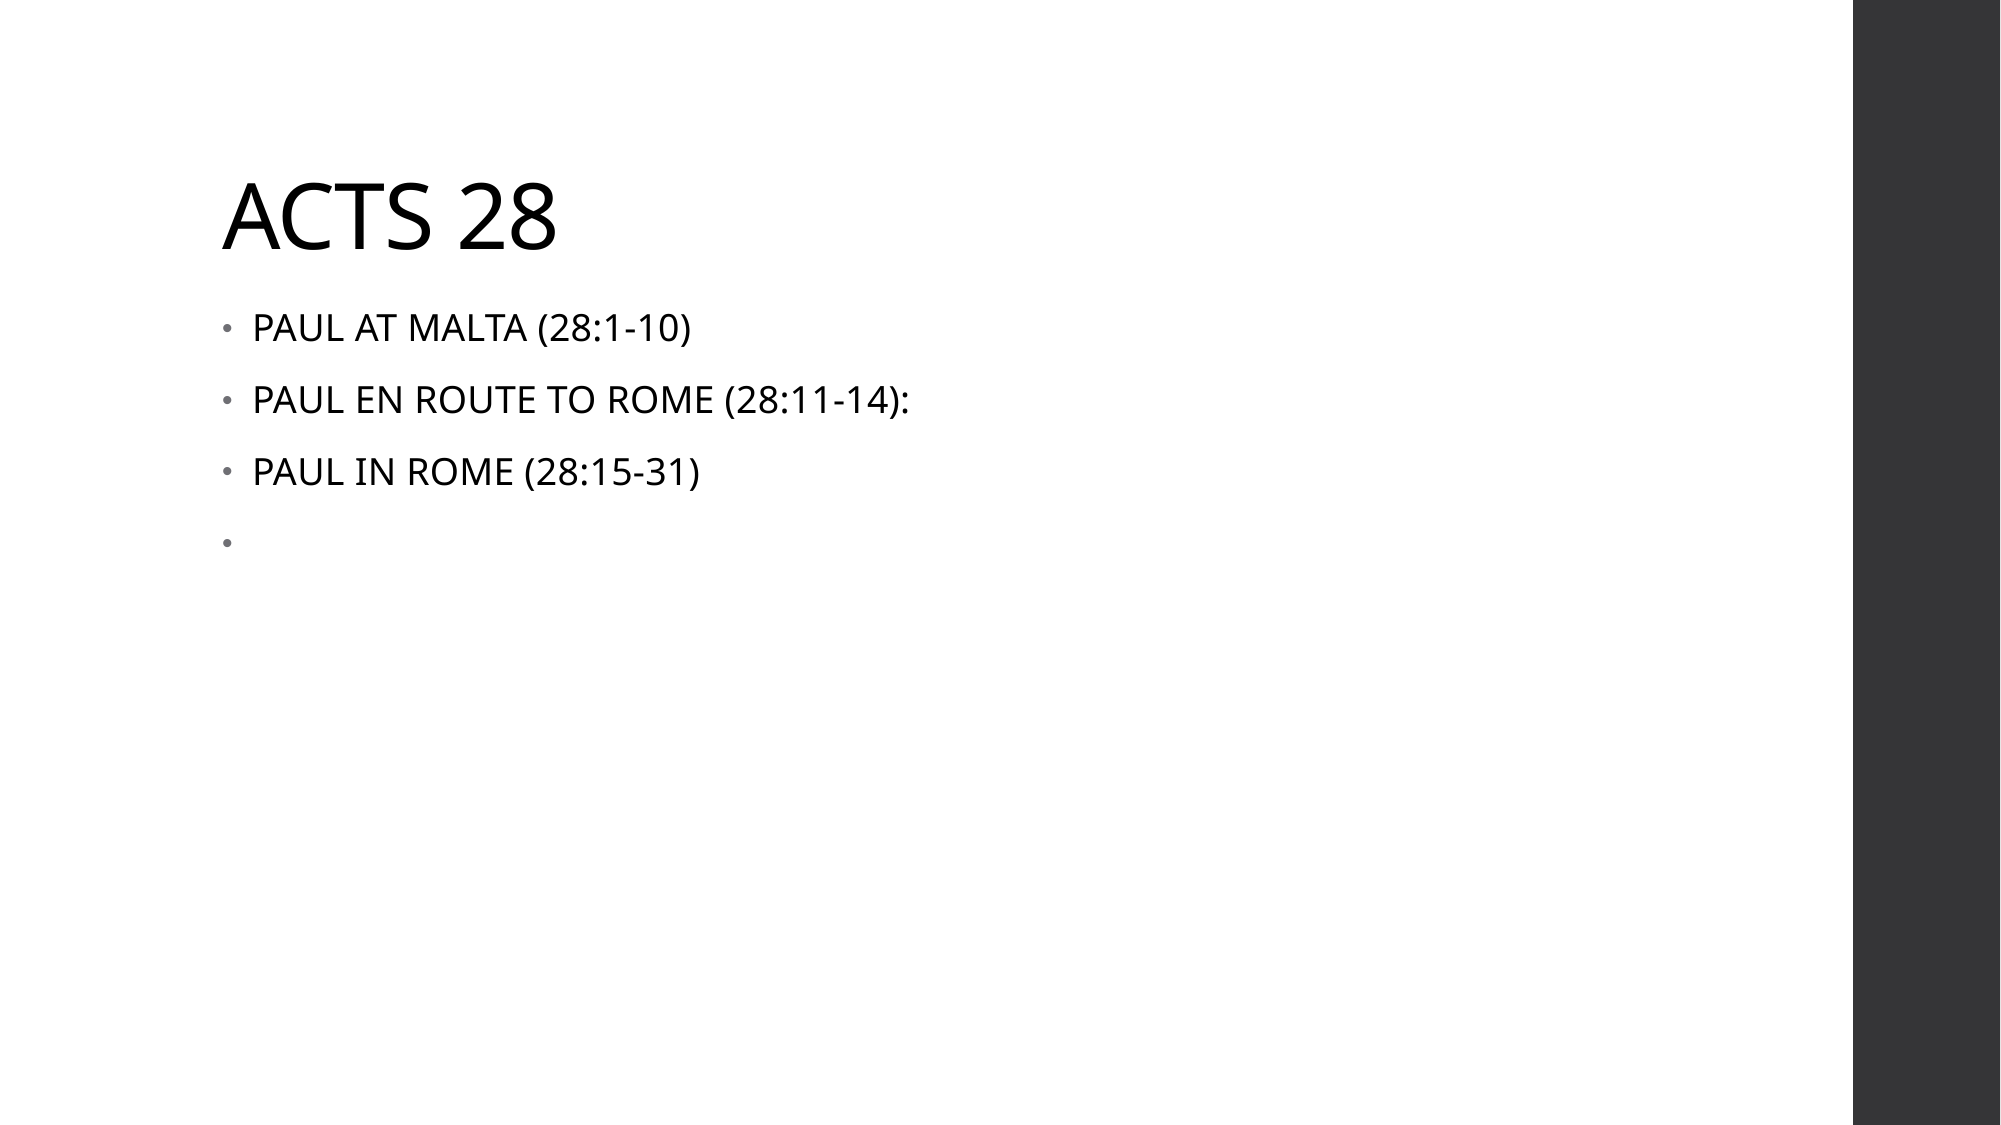

# ACTS 28
PAUL AT MALTA (28:1-10)
PAUL EN ROUTE TO ROME (28:11-14):
PAUL IN ROME (28:15-31)